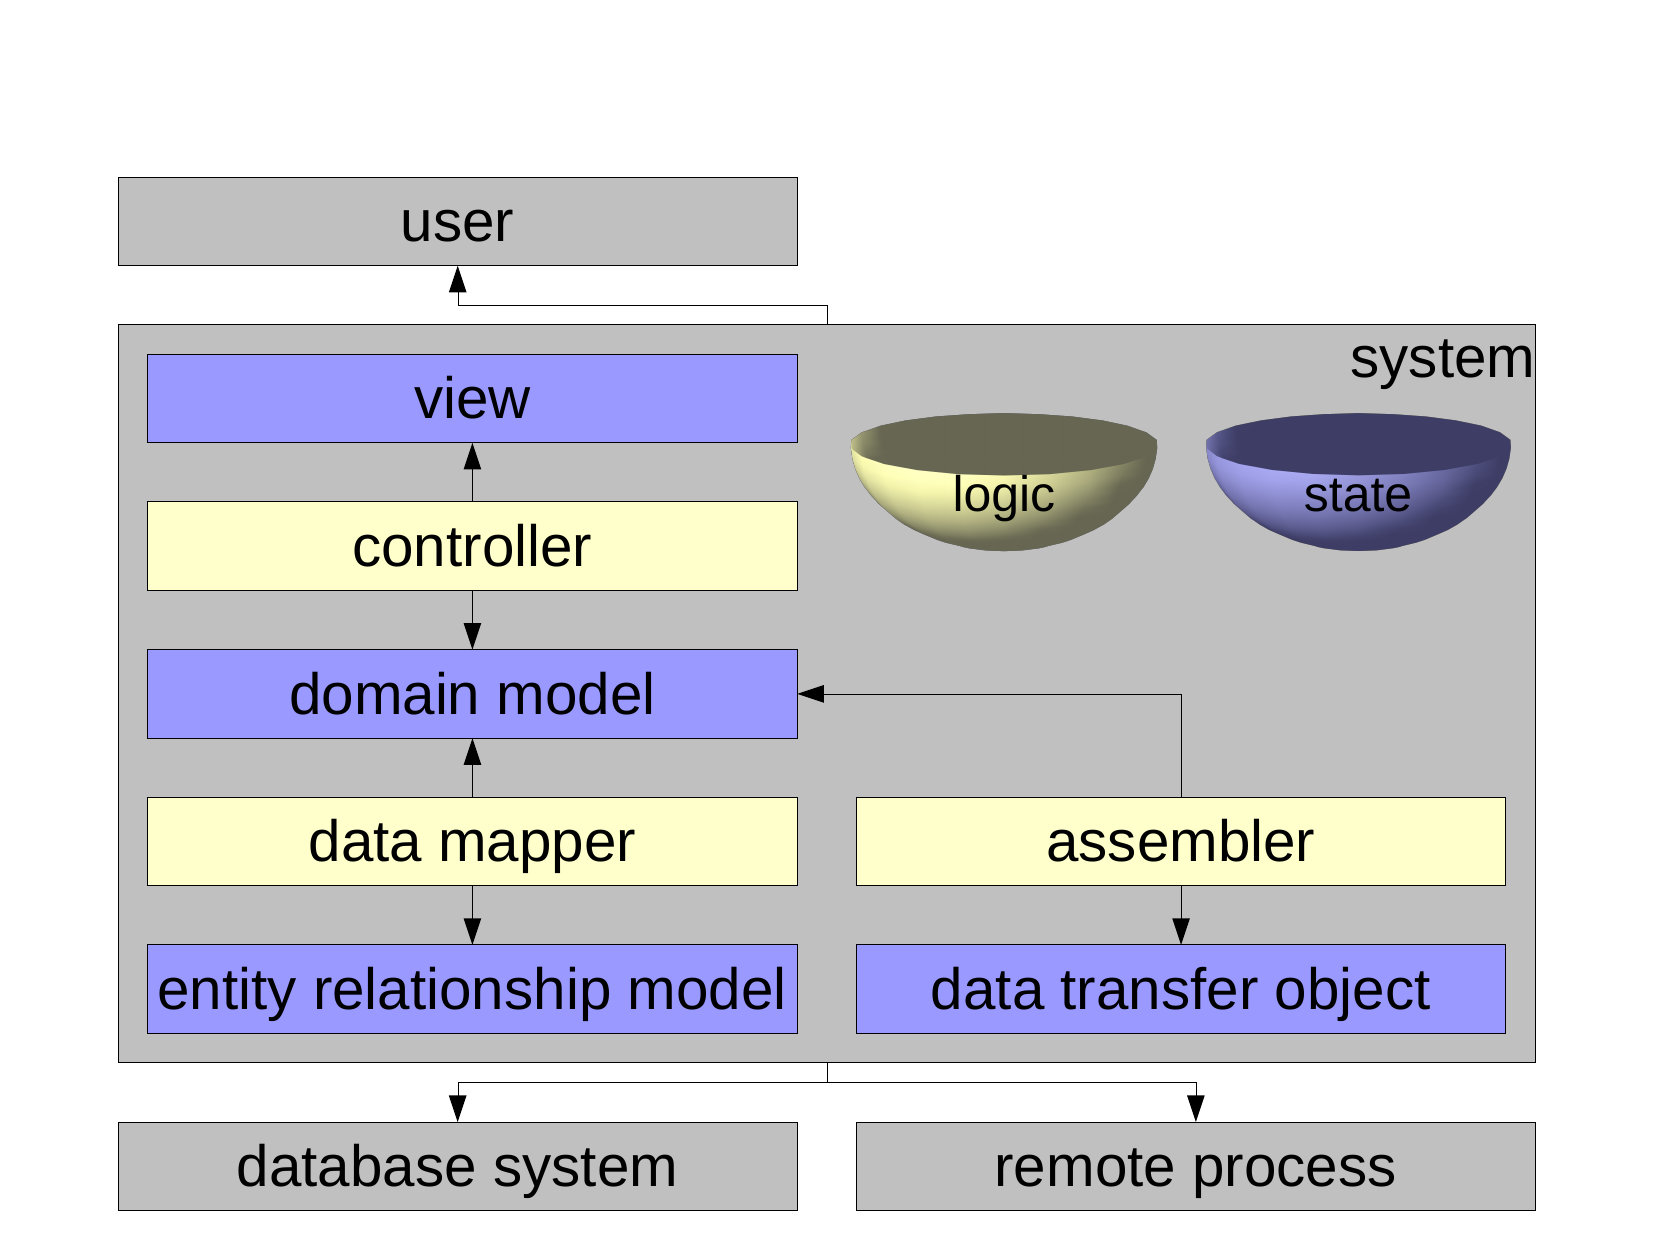

user
system
database system
remote process
view
controller
view
state
domain model
entity relationship model
data transfer object
logic
controller
data mapper
assembler
domain model
domain model
assembler
data transfer object
data mapper
entity relationship model